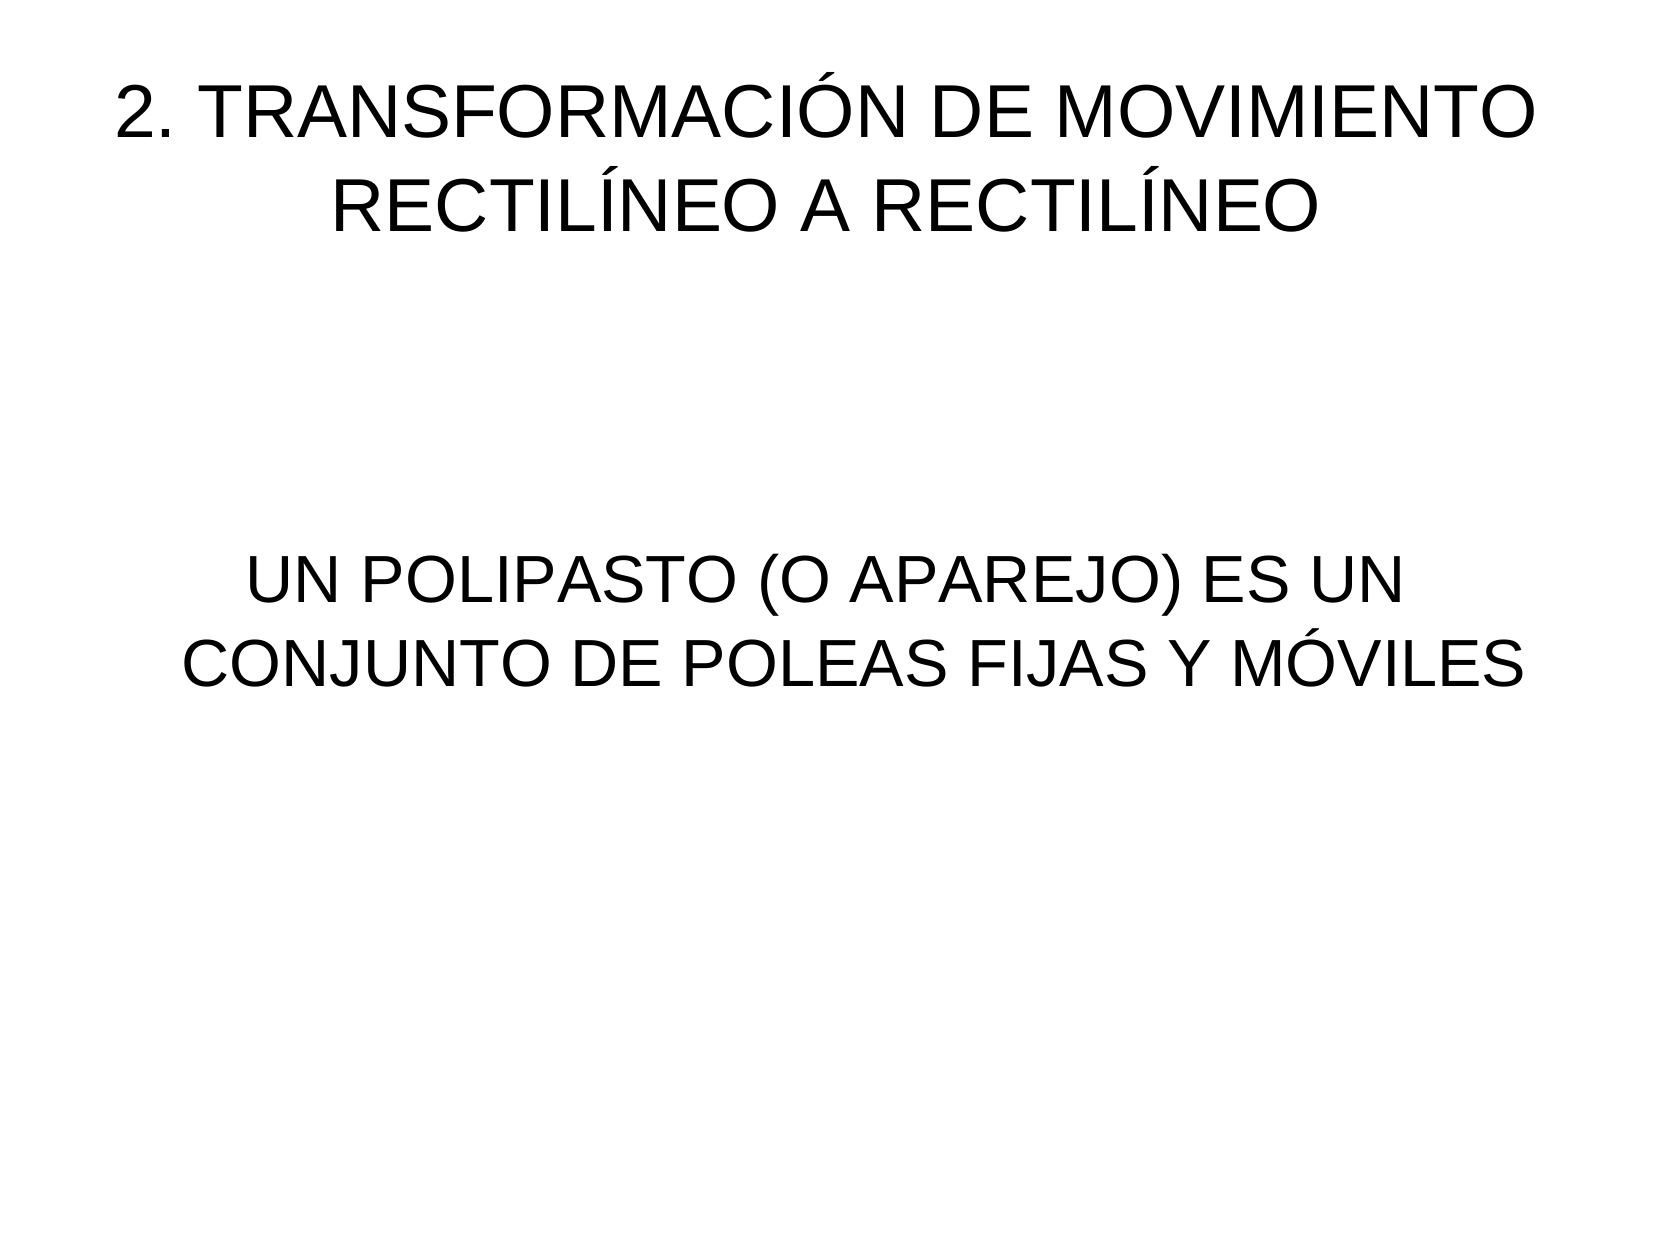

# 2. TRANSFORMACIÓN DE MOVIMIENTO RECTILÍNEO A RECTILÍNEO
UN POLIPASTO (O APAREJO) ES UN CONJUNTO DE POLEAS FIJAS Y MÓVILES